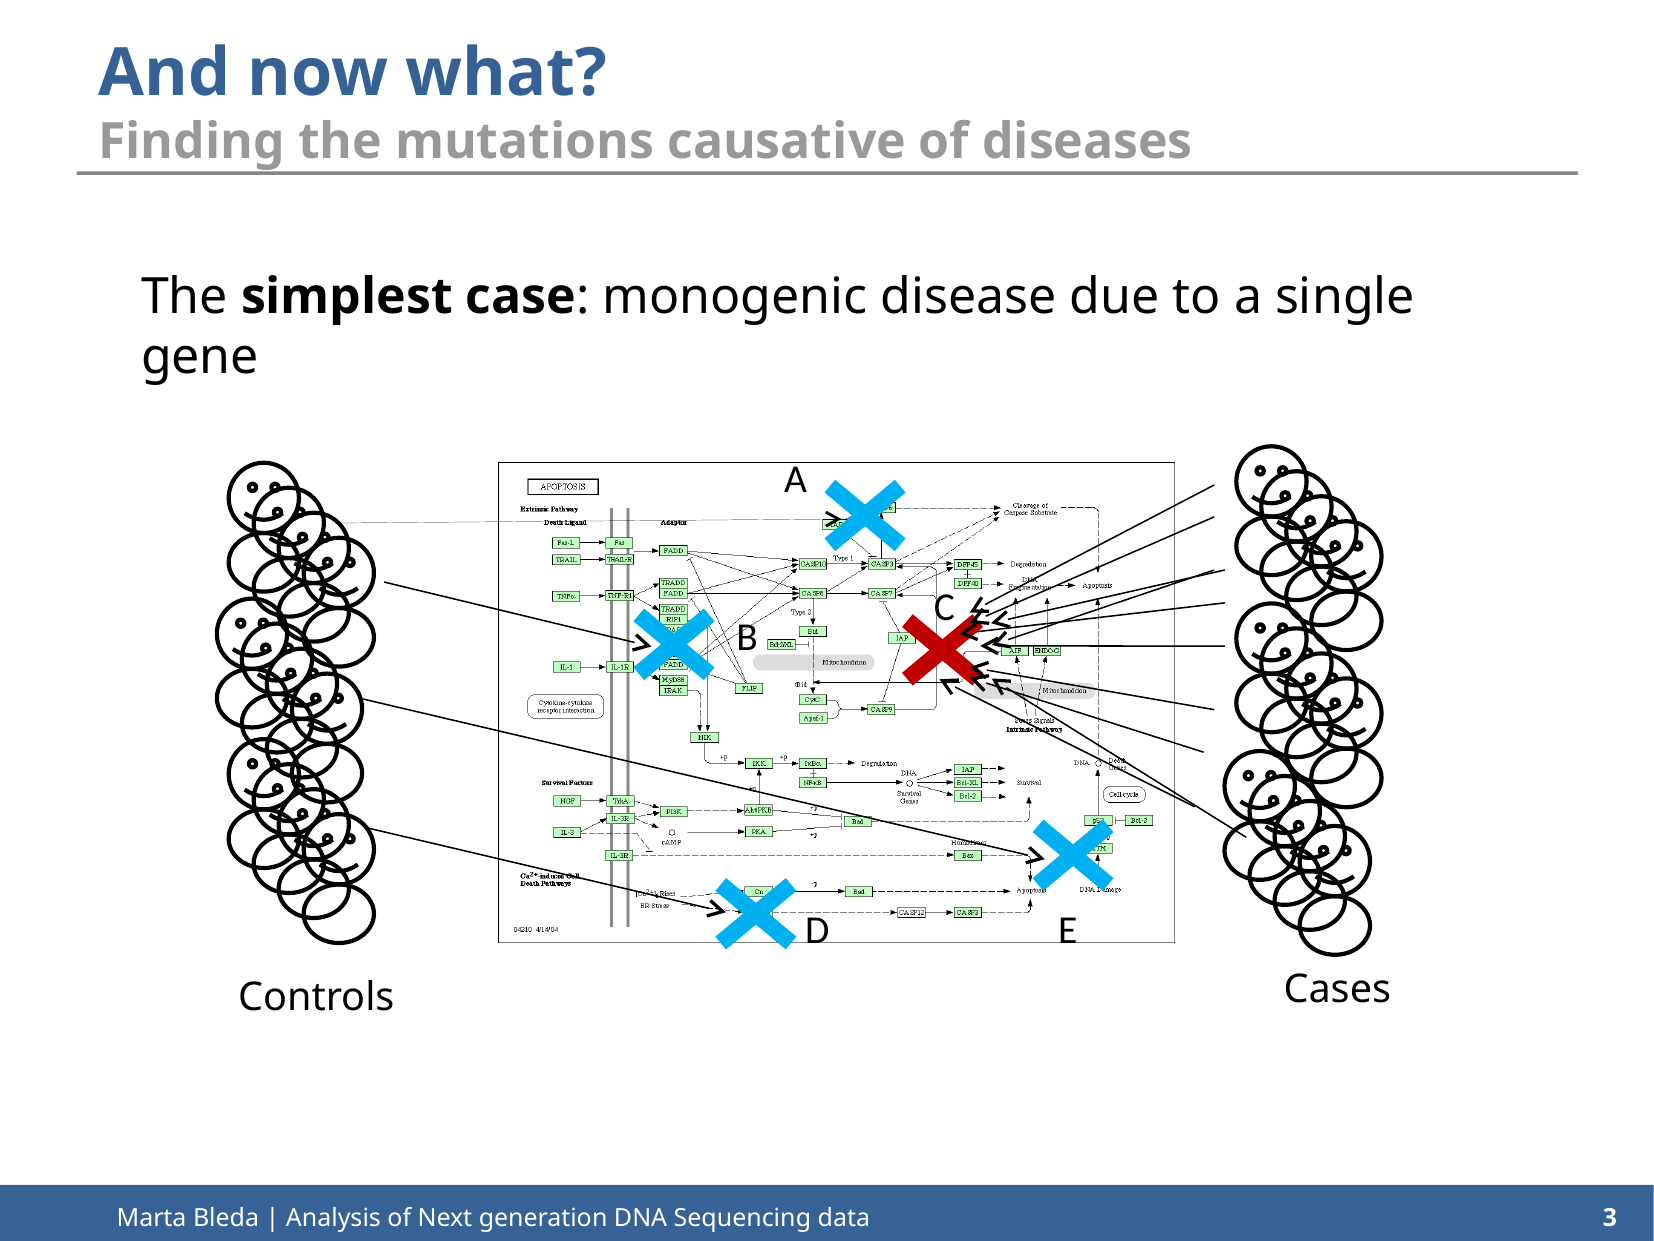

# And now what? Finding the mutations causative of diseases
The simplest case: monogenic disease due to a single gene
A
C
Cases
B
D
E
Controls
Marta Bleda | Analysis of Next generation DNA Sequencing data
3